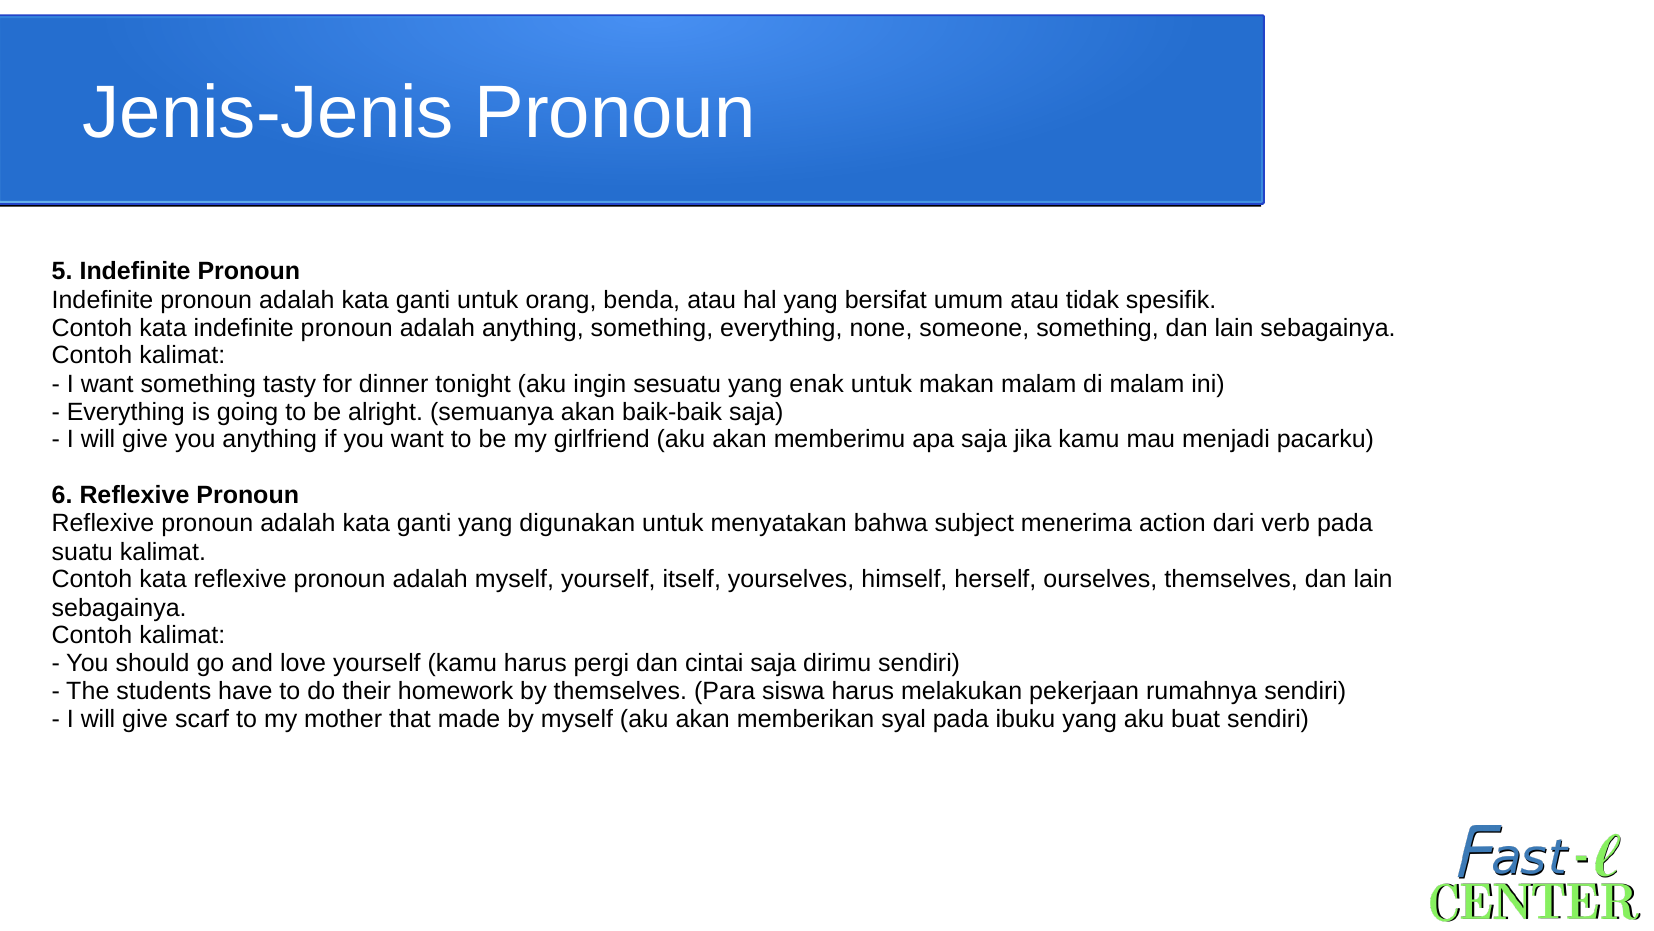

# Jenis-Jenis Pronoun
5. Indefinite Pronoun
Indefinite pronoun adalah kata ganti untuk orang, benda, atau hal yang bersifat umum atau tidak spesifik.
Contoh kata indefinite pronoun adalah anything, something, everything, none, someone, something, dan lain sebagainya.
Contoh kalimat:
- I want something tasty for dinner tonight (aku ingin sesuatu yang enak untuk makan malam di malam ini)
- Everything is going to be alright. (semuanya akan baik-baik saja)
- I will give you anything if you want to be my girlfriend (aku akan memberimu apa saja jika kamu mau menjadi pacarku)
6. Reflexive Pronoun
Reflexive pronoun adalah kata ganti yang digunakan untuk menyatakan bahwa subject menerima action dari verb pada suatu kalimat.
Contoh kata reflexive pronoun adalah myself, yourself, itself, yourselves, himself, herself, ourselves, themselves, dan lain sebagainya.
Contoh kalimat:
- You should go and love yourself (kamu harus pergi dan cintai saja dirimu sendiri)
- The students have to do their homework by themselves. (Para siswa harus melakukan pekerjaan rumahnya sendiri)
- I will give scarf to my mother that made by myself (aku akan memberikan syal pada ibuku yang aku buat sendiri)